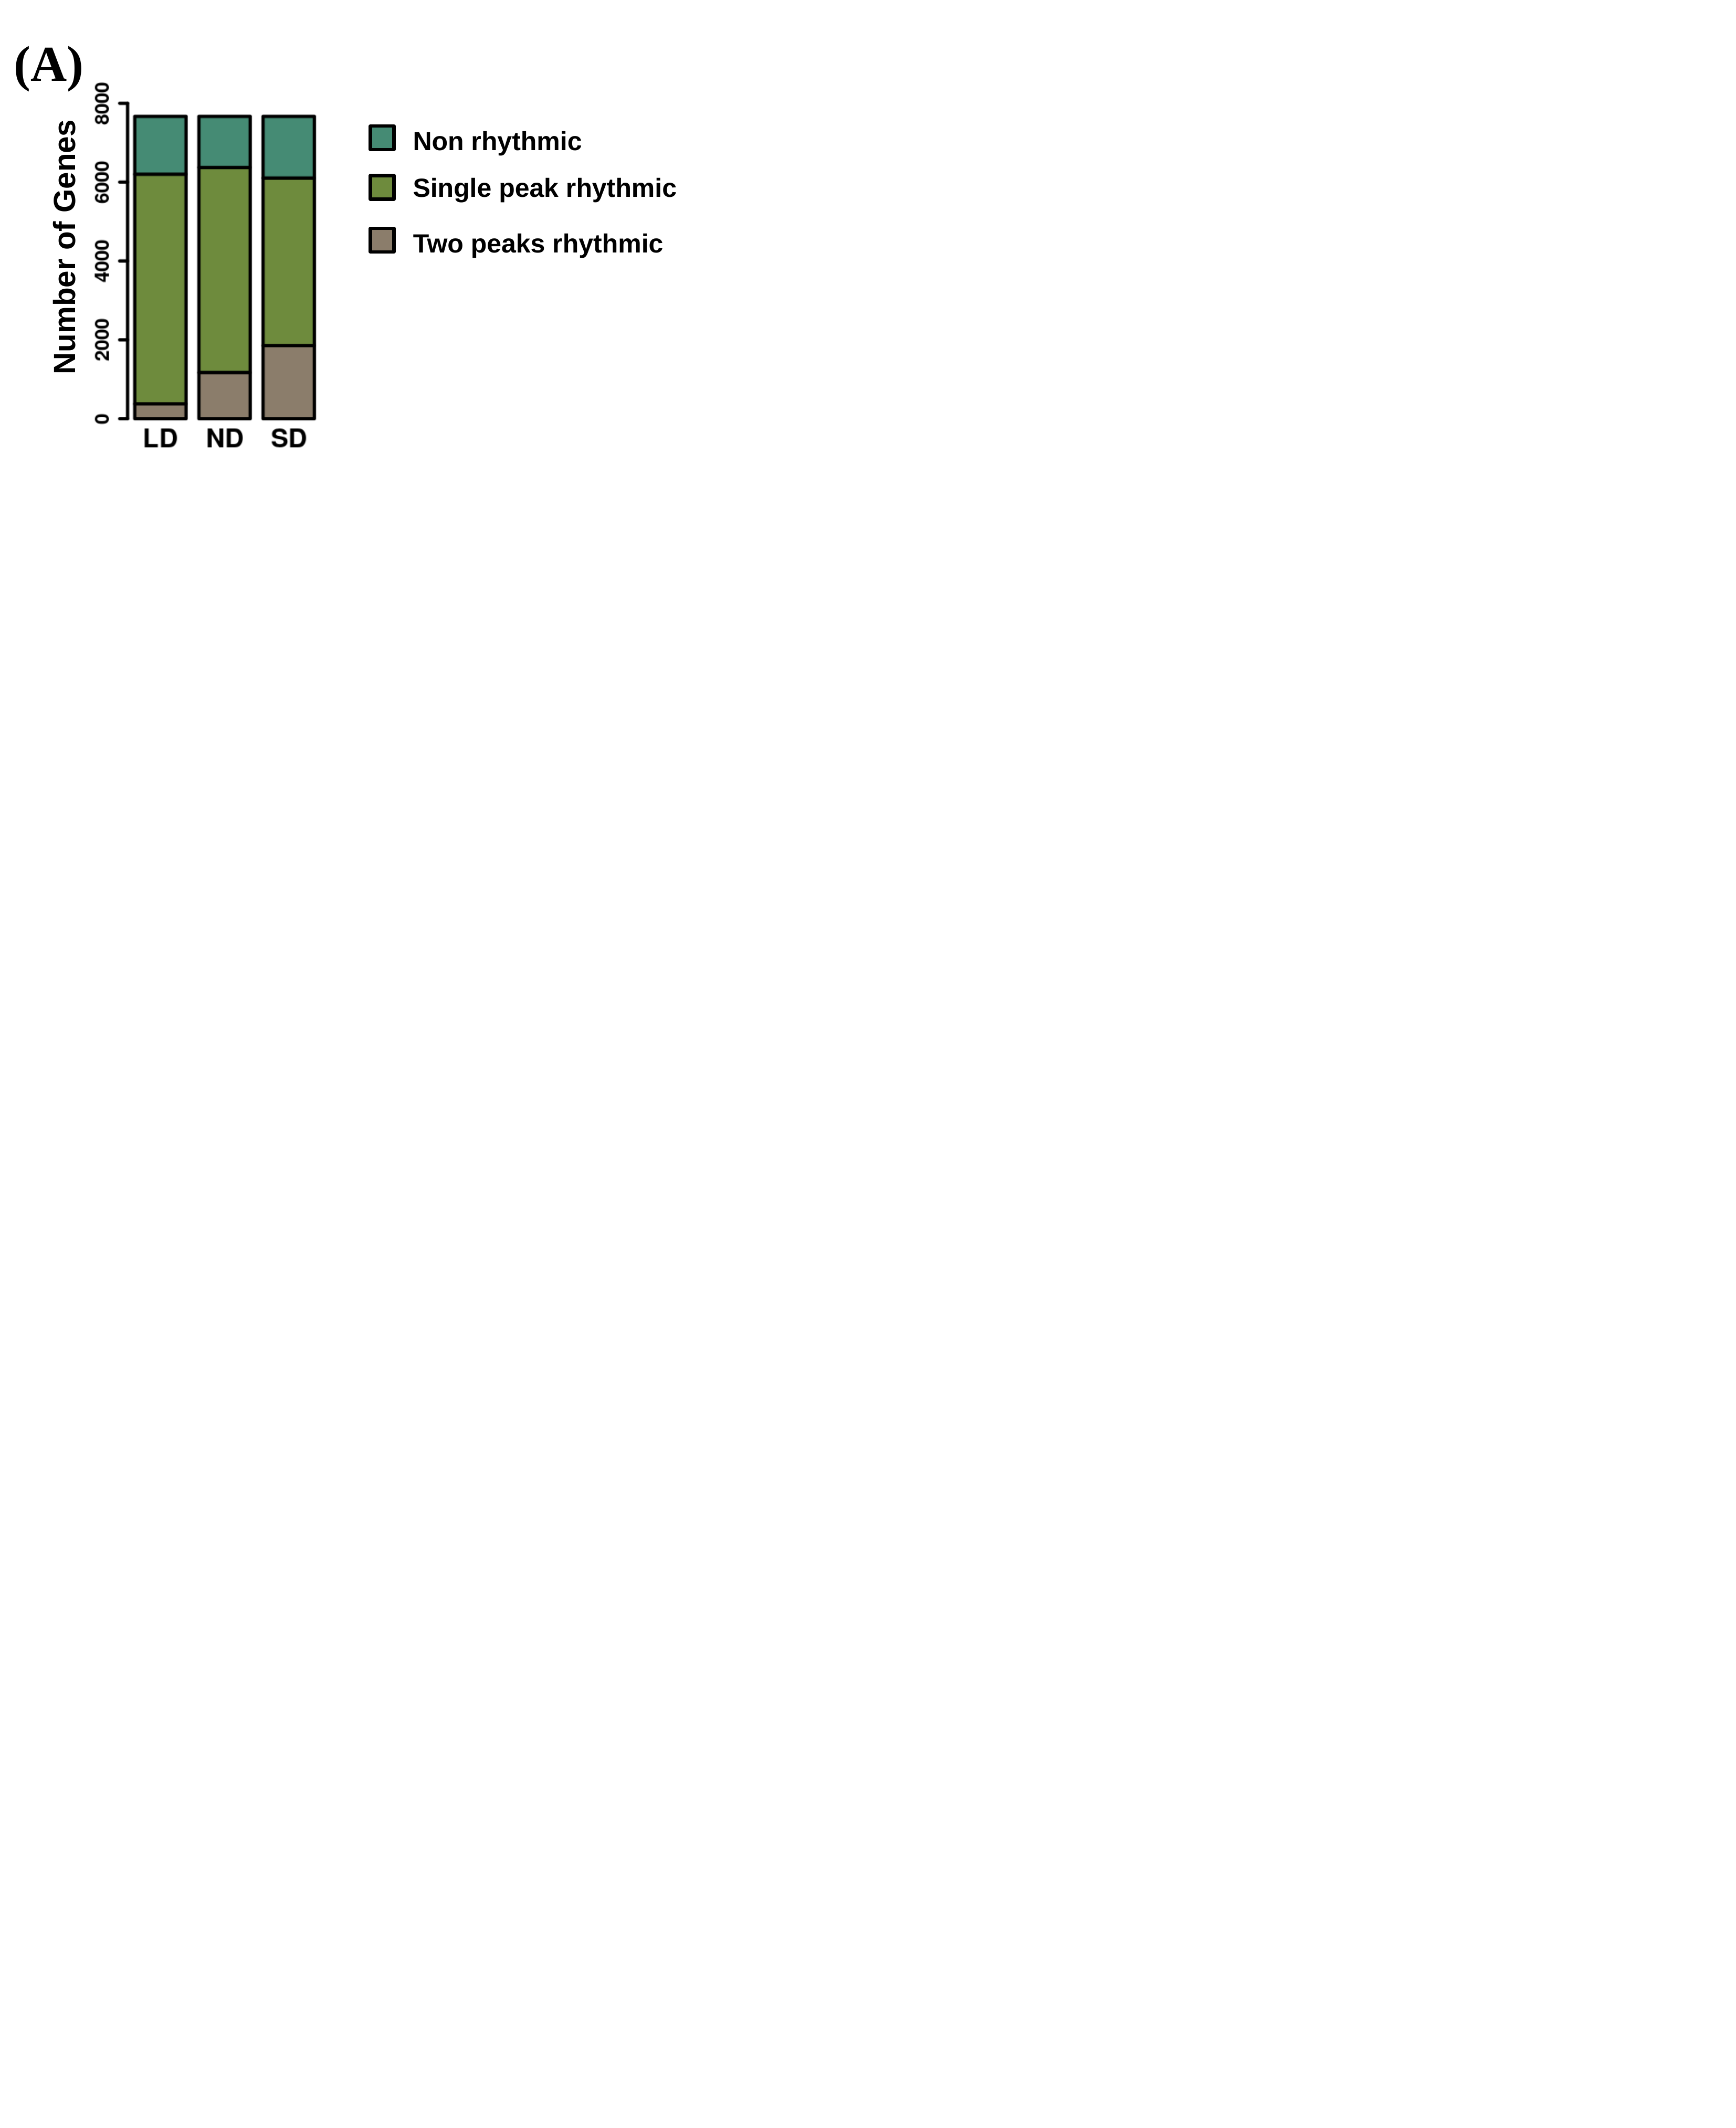

(A)
Non rhythmic
Number of Genes
Single peak rhythmic
Two peaks rhythmic